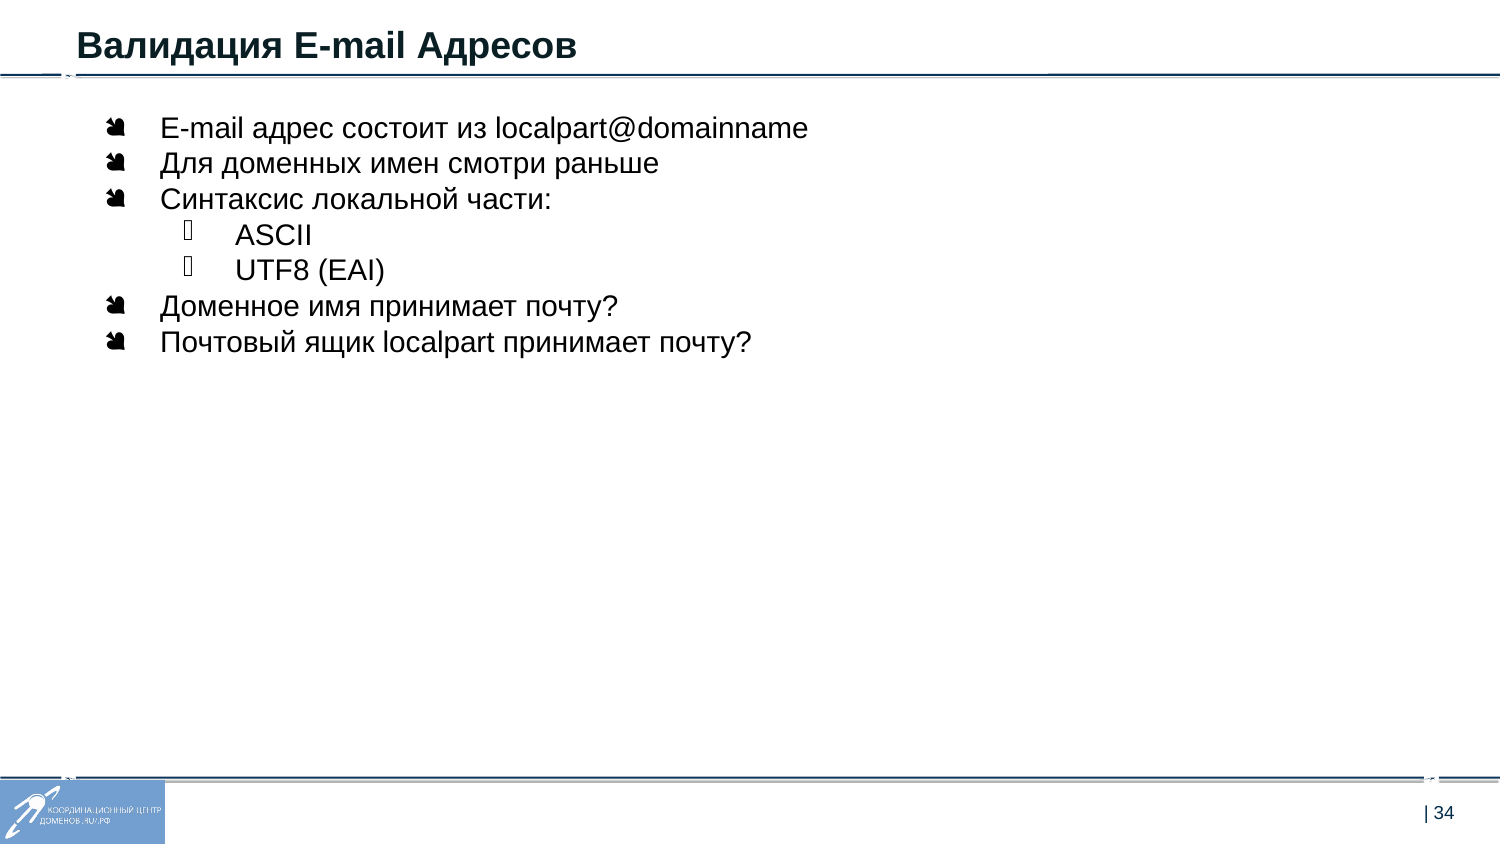

# Валидация E-mail Адресов
E-mail адрес состоит из localpart@domainname
Для доменных имен смотри раньше
Синтаксис локальной части:
ASCII
UTF8 (EAI)
Доменное имя принимает почту?
Почтовый ящик localpart принимает почту?